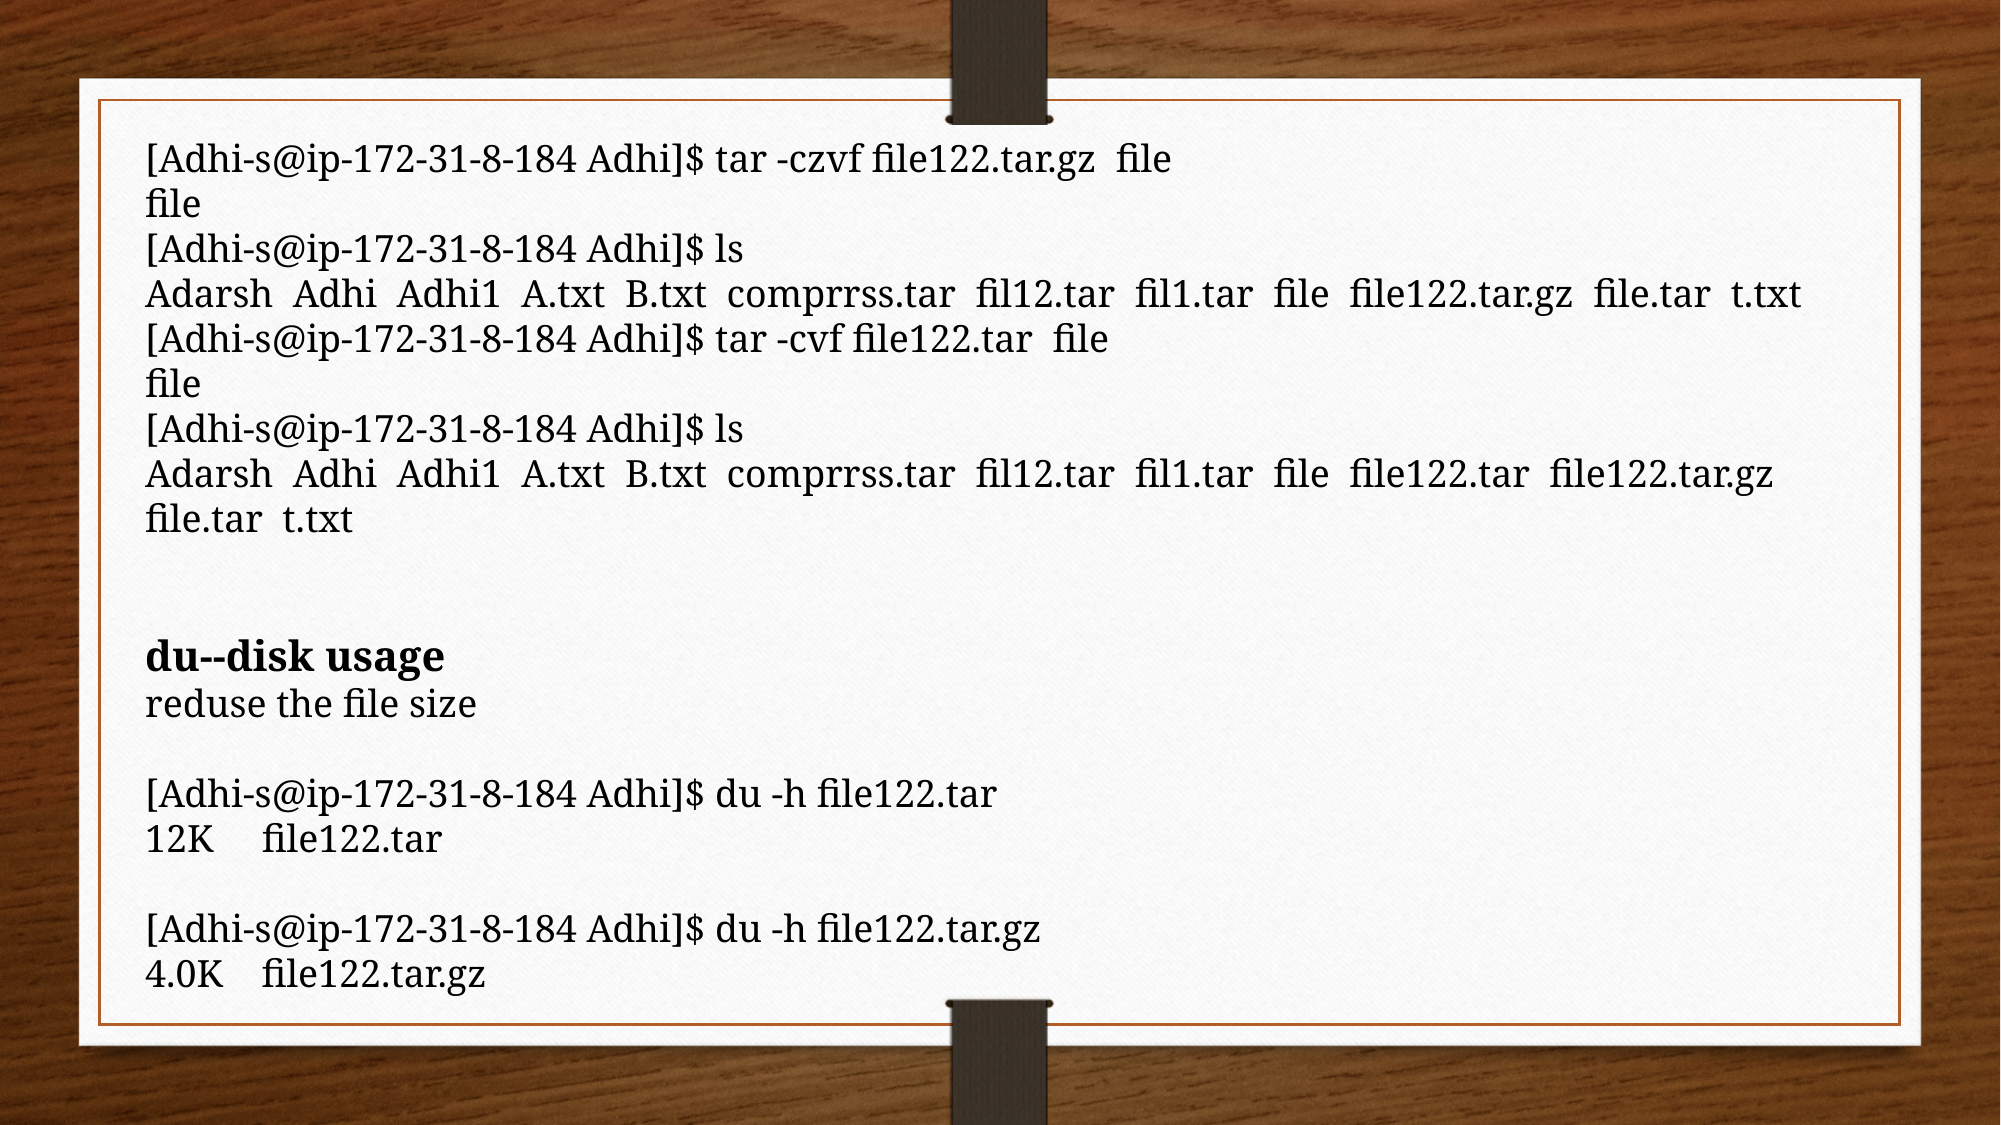

[Adhi-s@ip-172-31-8-184 Adhi]$ tar -czvf file122.tar.gz  file
file
[Adhi-s@ip-172-31-8-184 Adhi]$ ls
Adarsh  Adhi  Adhi1  A.txt  B.txt  comprrss.tar  fil12.tar  fil1.tar  file  file122.tar.gz  file.tar  t.txt
[Adhi-s@ip-172-31-8-184 Adhi]$ tar -cvf file122.tar  file
file
[Adhi-s@ip-172-31-8-184 Adhi]$ ls
Adarsh  Adhi  Adhi1  A.txt  B.txt  comprrss.tar  fil12.tar  fil1.tar  file  file122.tar  file122.tar.gz  file.tar  t.txt
du--disk usage
reduse the file size
[Adhi-s@ip-172-31-8-184 Adhi]$ du -h file122.tar
12K     file122.tar
[Adhi-s@ip-172-31-8-184 Adhi]$ du -h file122.tar.gz
4.0K    file122.tar.gz